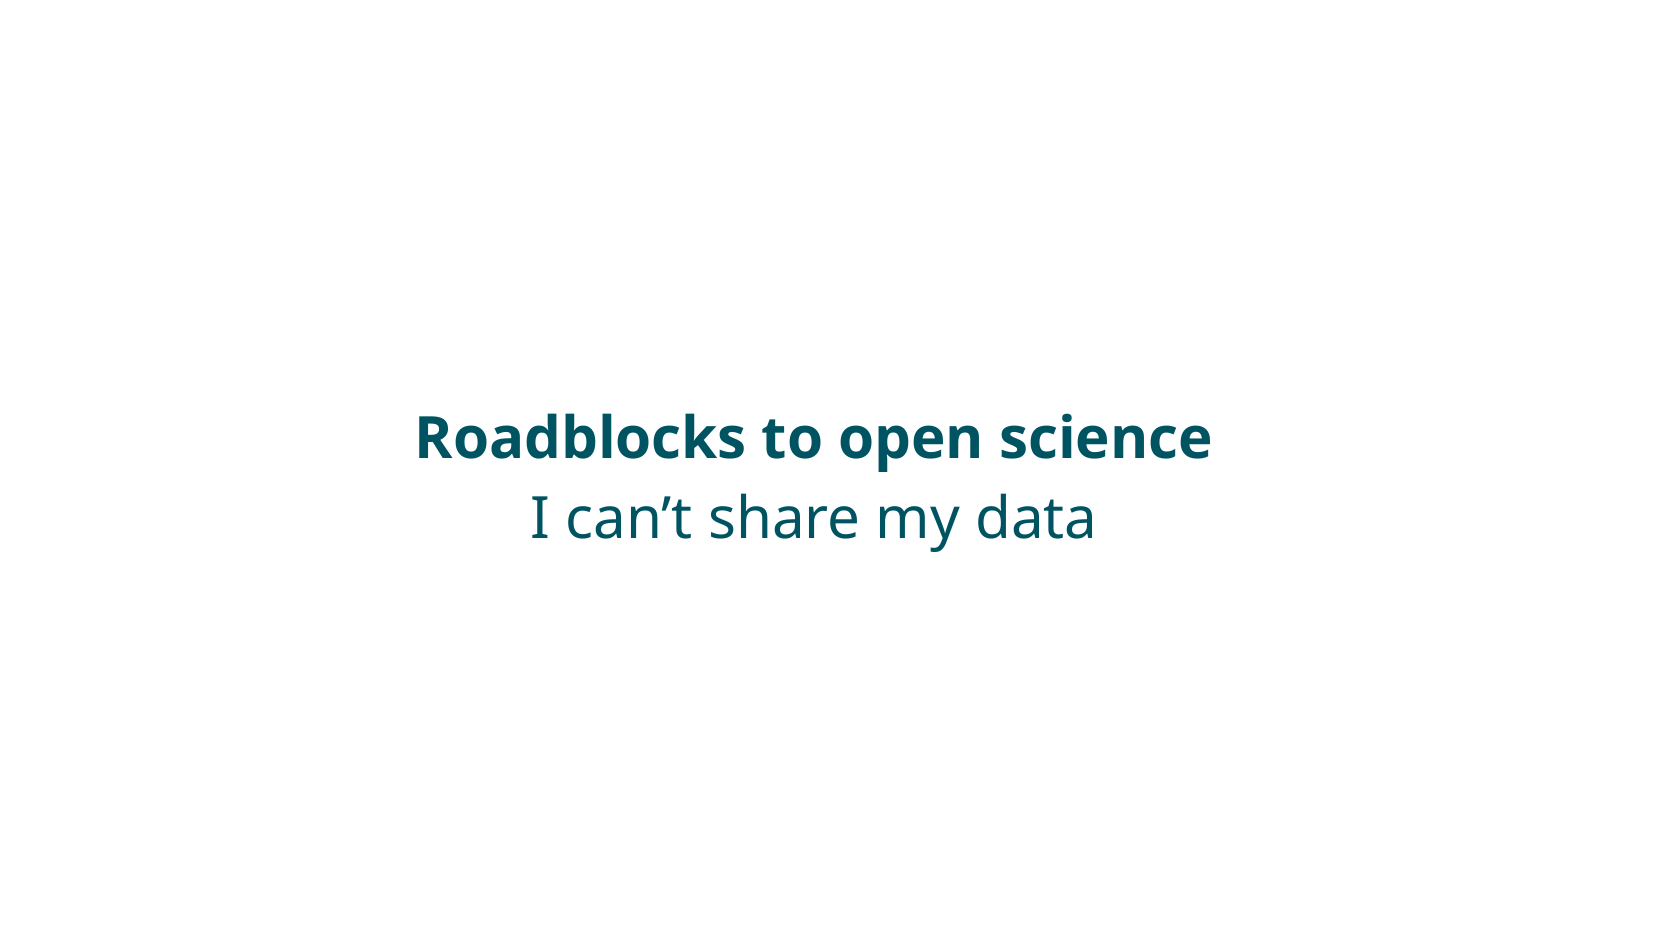

Roadblocks to open science
I can’t share my data